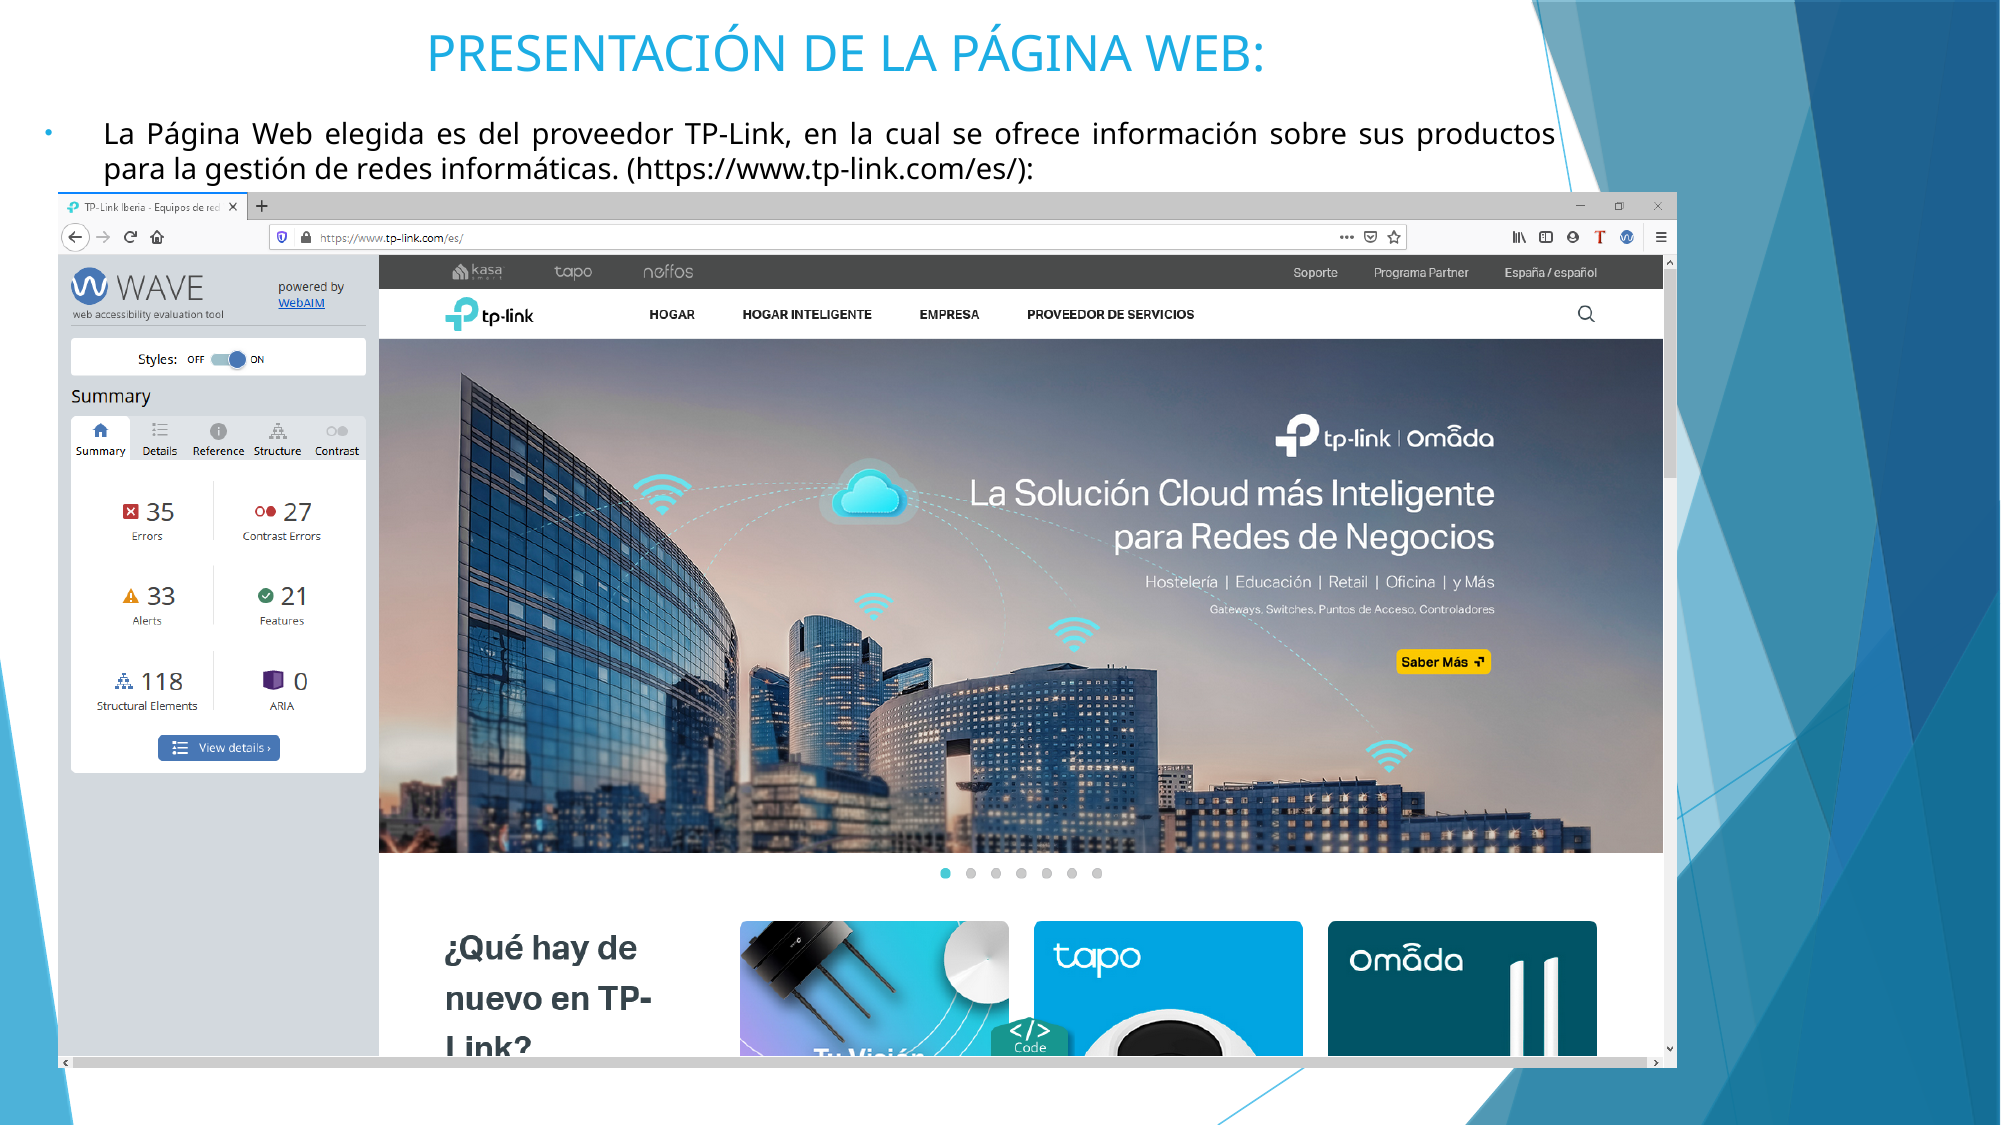

# PRESENTACIÓN DE LA PÁGINA WEB:
La Página Web elegida es del proveedor TP-Link, en la cual se ofrece información sobre sus productos para la gestión de redes informáticas. (https://www.tp-link.com/es/):